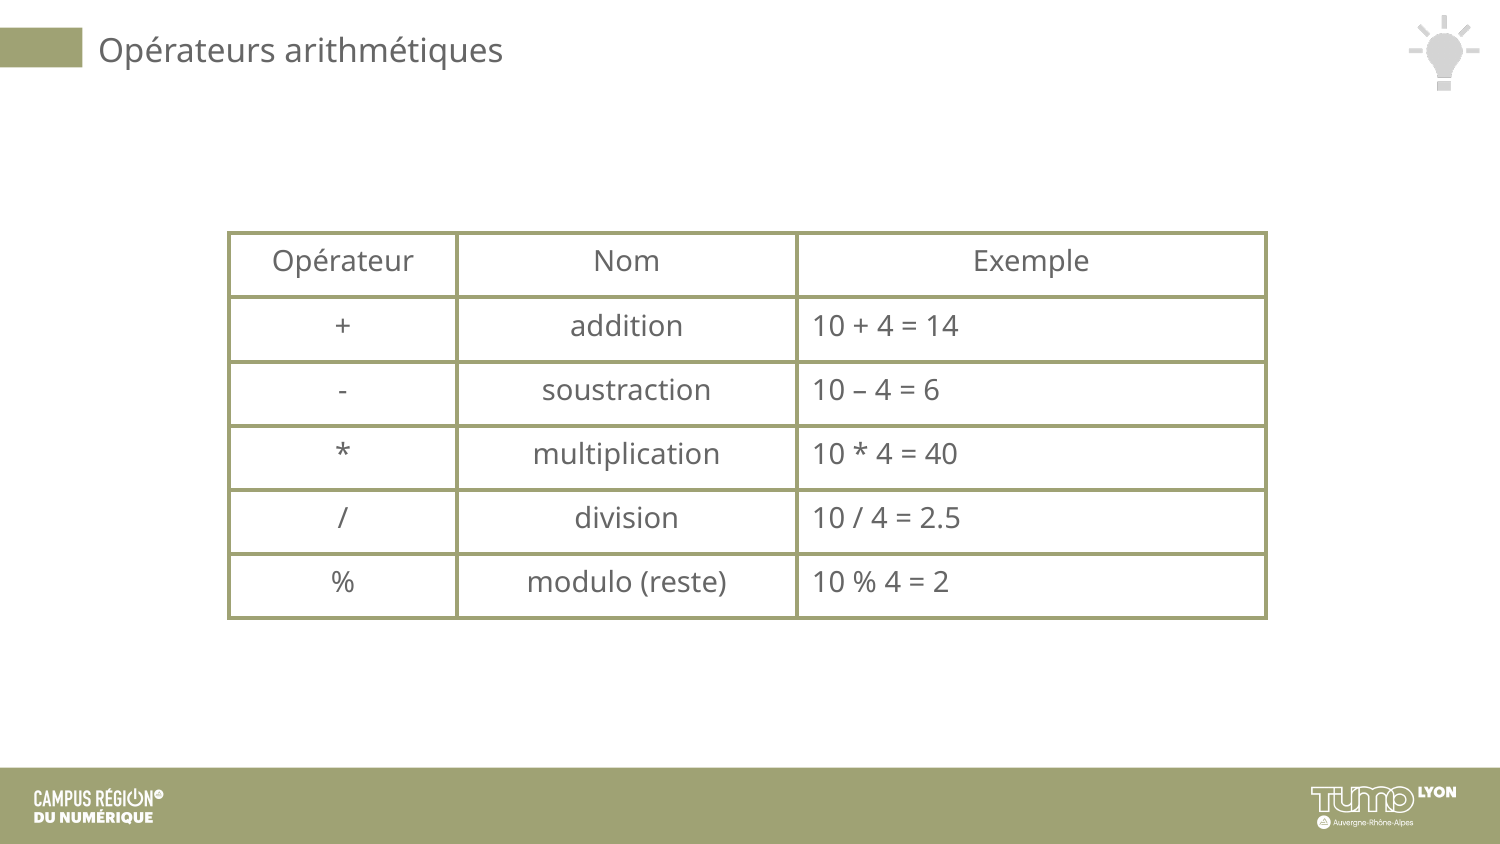

Opérateurs arithmétiques
| Opérateur | Nom | Exemple |
| --- | --- | --- |
| + | addition | 10 + 4 = 14 |
| - | soustraction | 10 – 4 = 6 |
| \* | multiplication | 10 \* 4 = 40 |
| / | division | 10 / 4 = 2.5 |
| % | modulo (reste) | 10 % 4 = 2 |